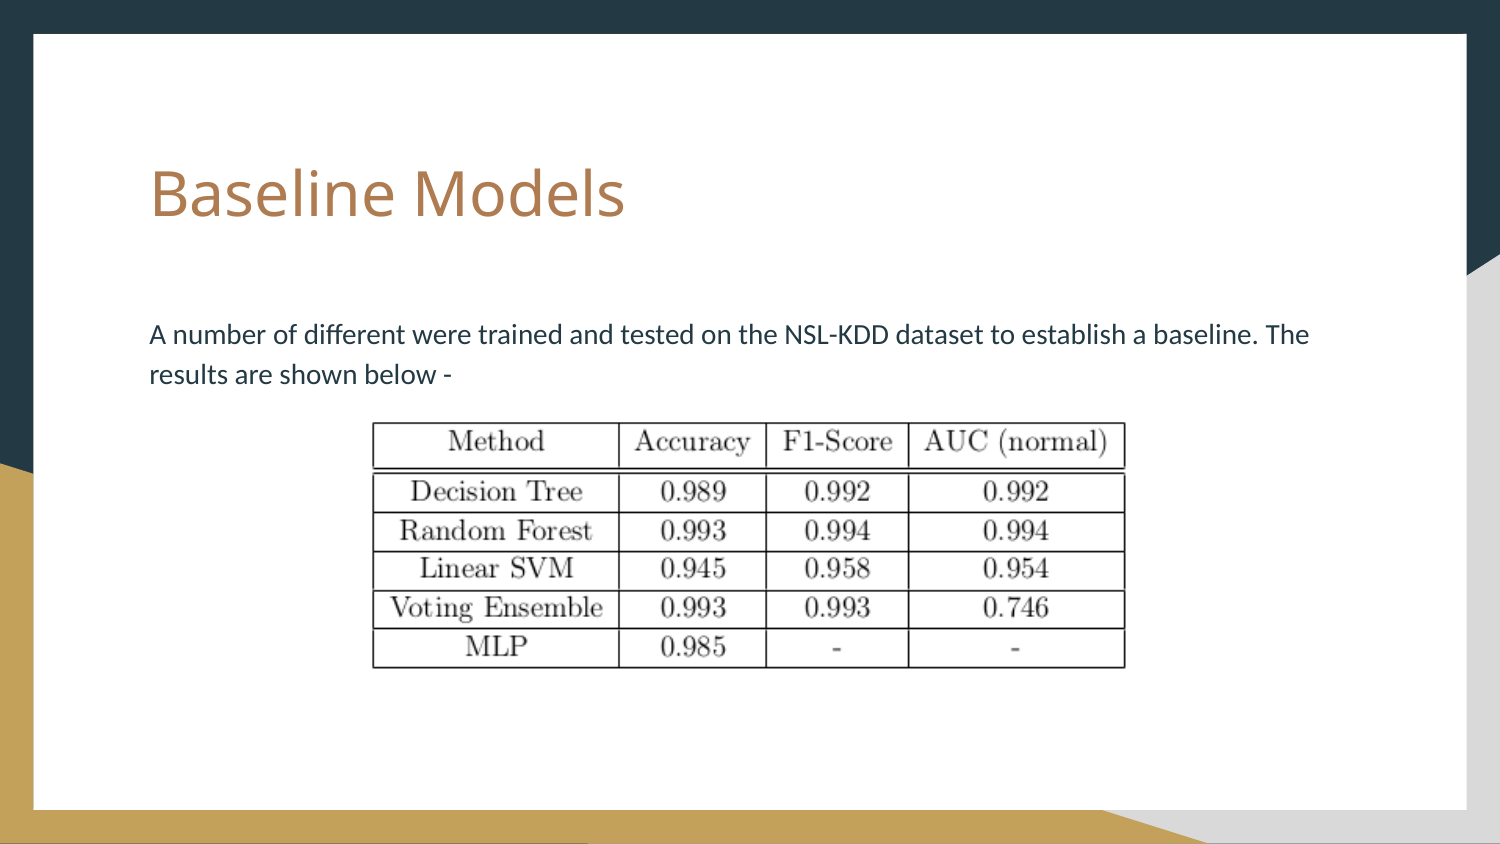

# Baseline Models
A number of different were trained and tested on the NSL-KDD dataset to establish a baseline. The results are shown below -